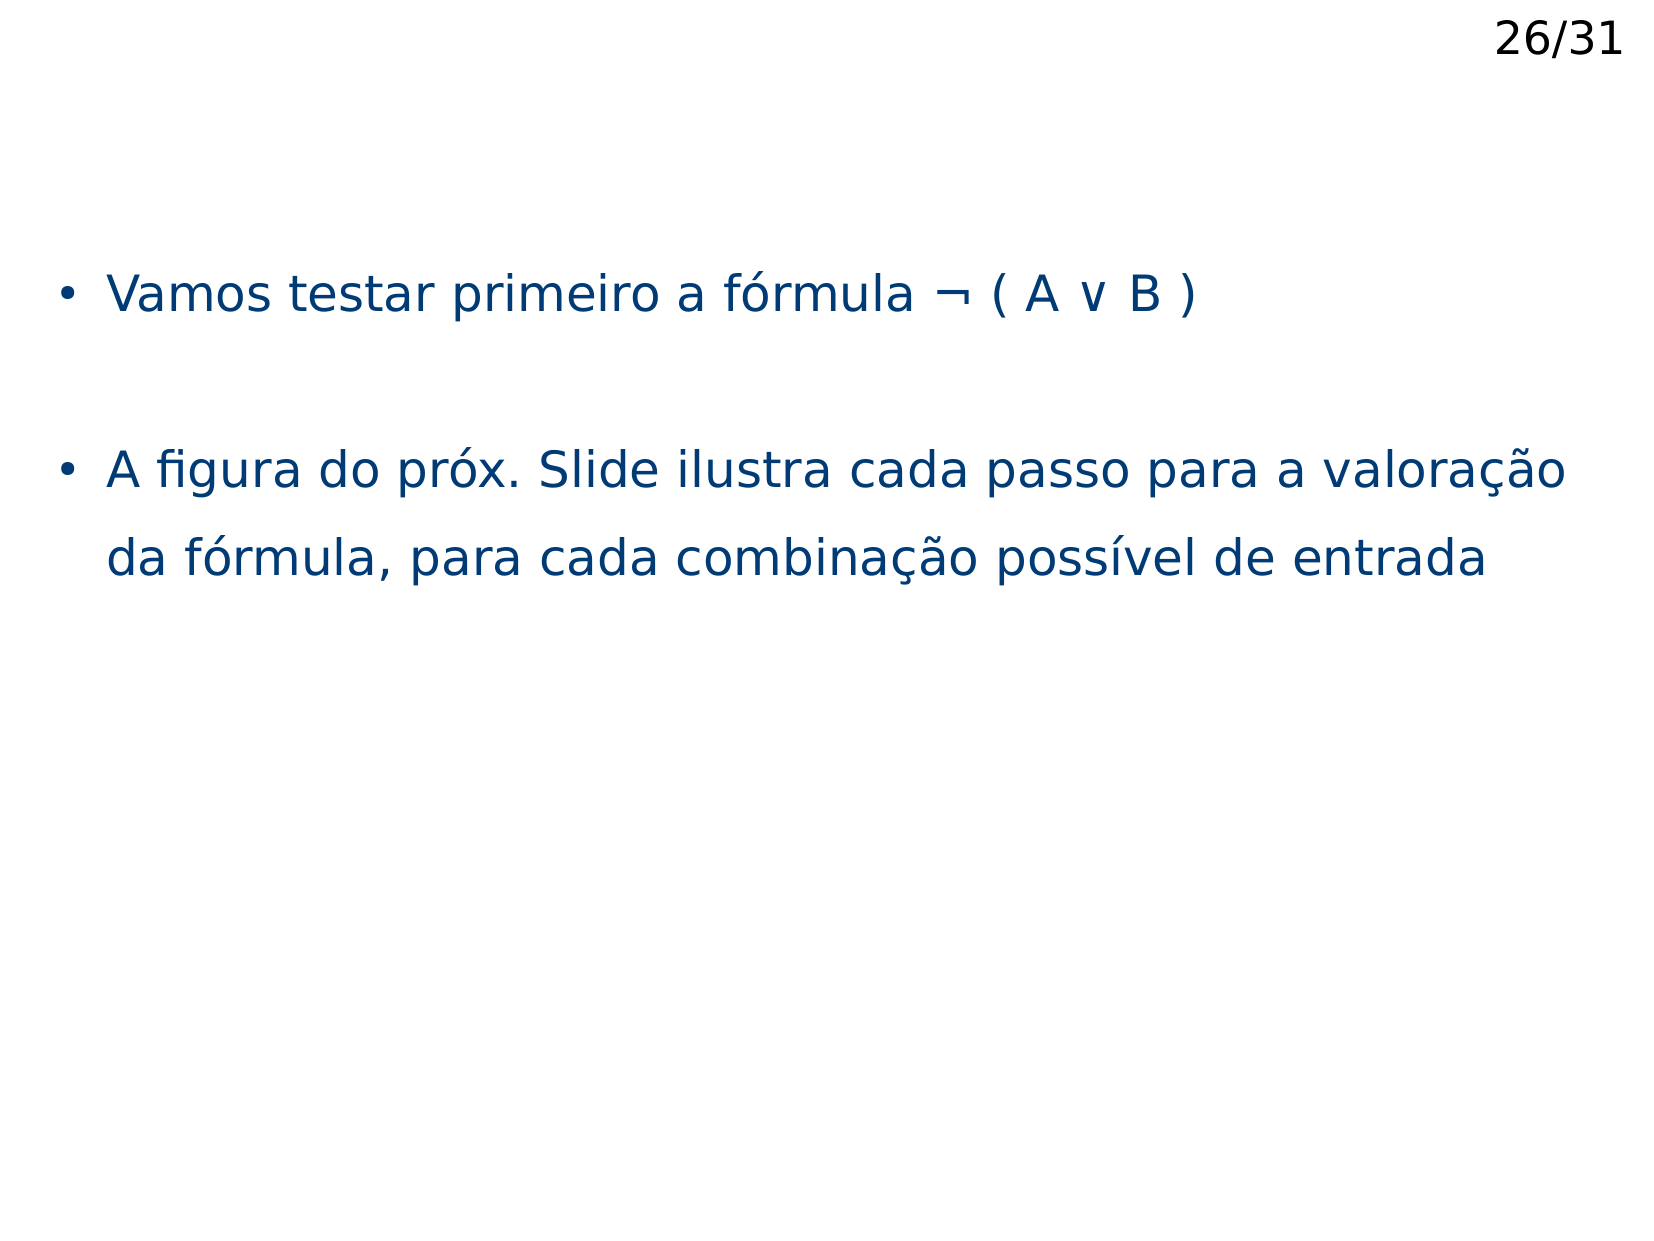

26
#
Vamos testar primeiro a fórmula ¬ ( A ∨ B )
A figura do próx. Slide ilustra cada passo para a valoração da fórmula, para cada combinação possível de entrada